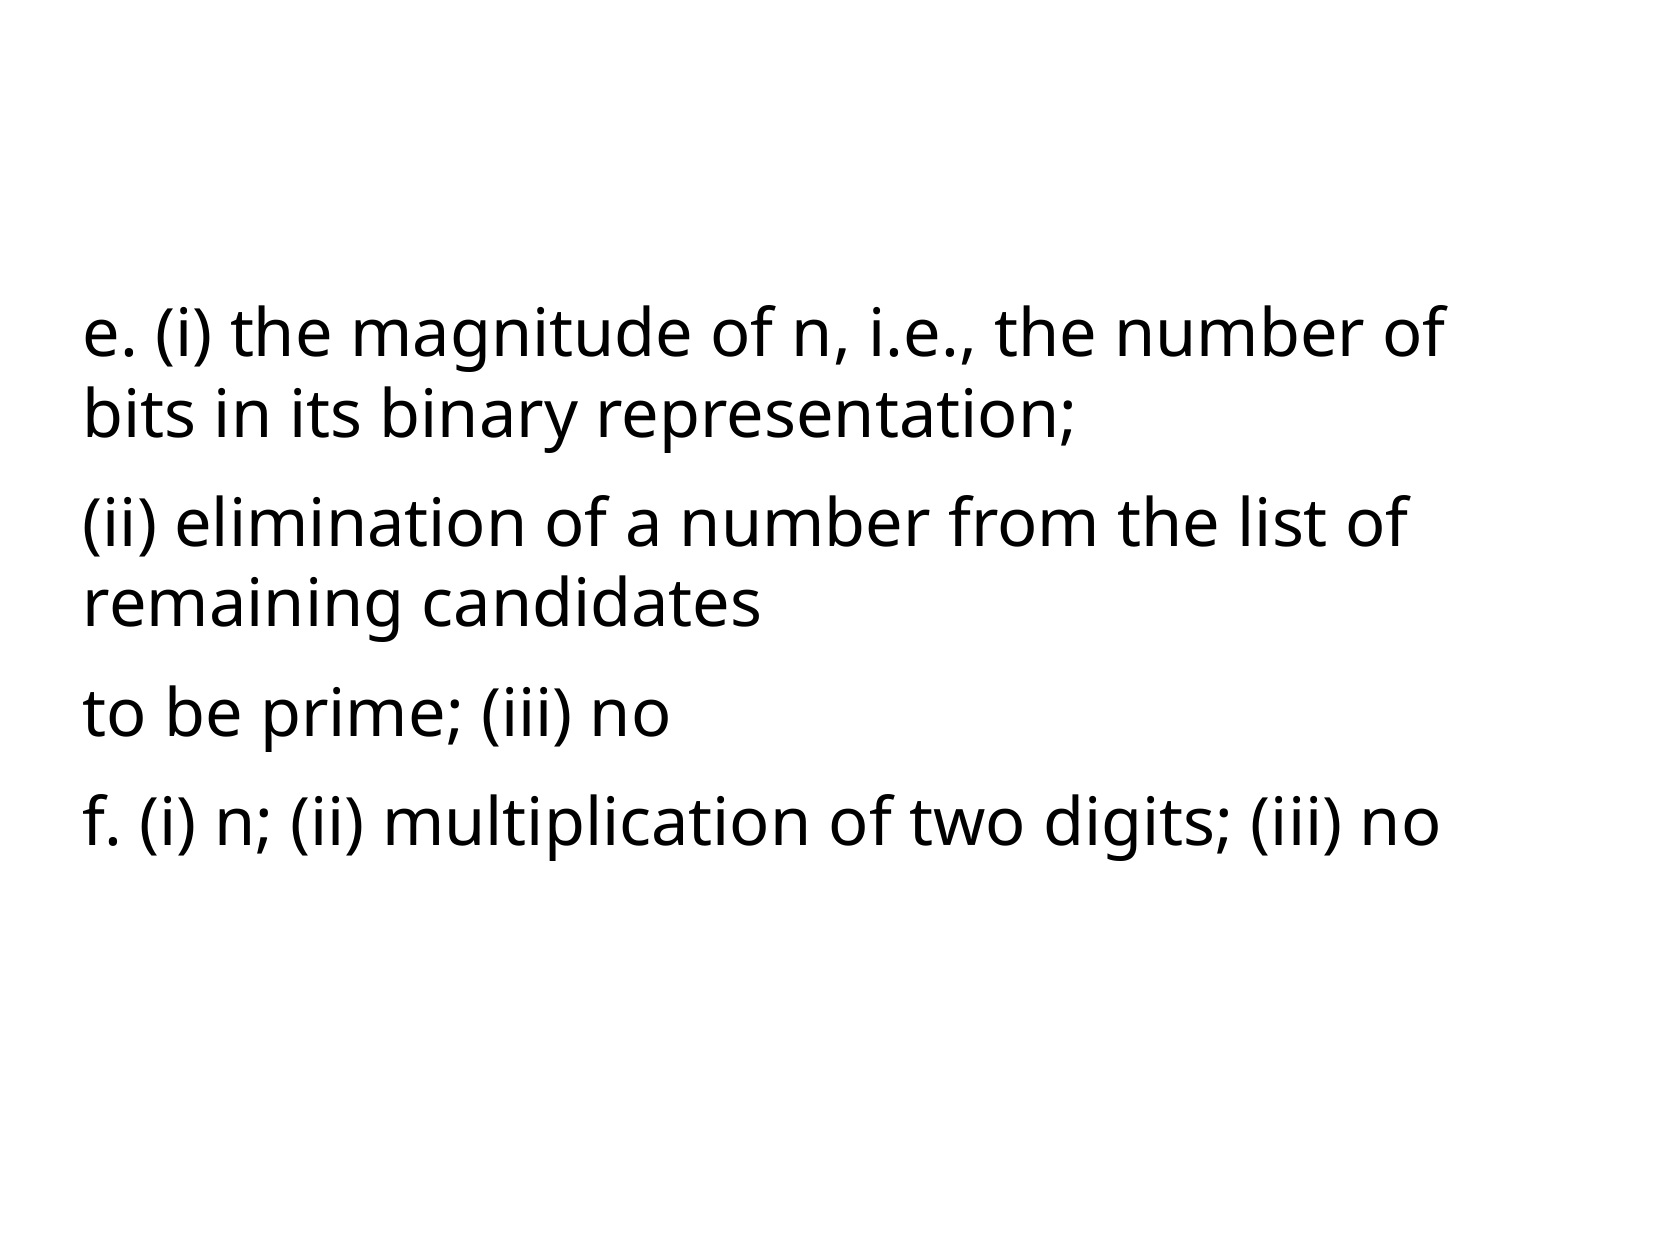

#
e. (i) the magnitude of n, i.e., the number of bits in its binary representation;
(ii) elimination of a number from the list of remaining candidates
to be prime; (iii) no
f. (i) n; (ii) multiplication of two digits; (iii) no